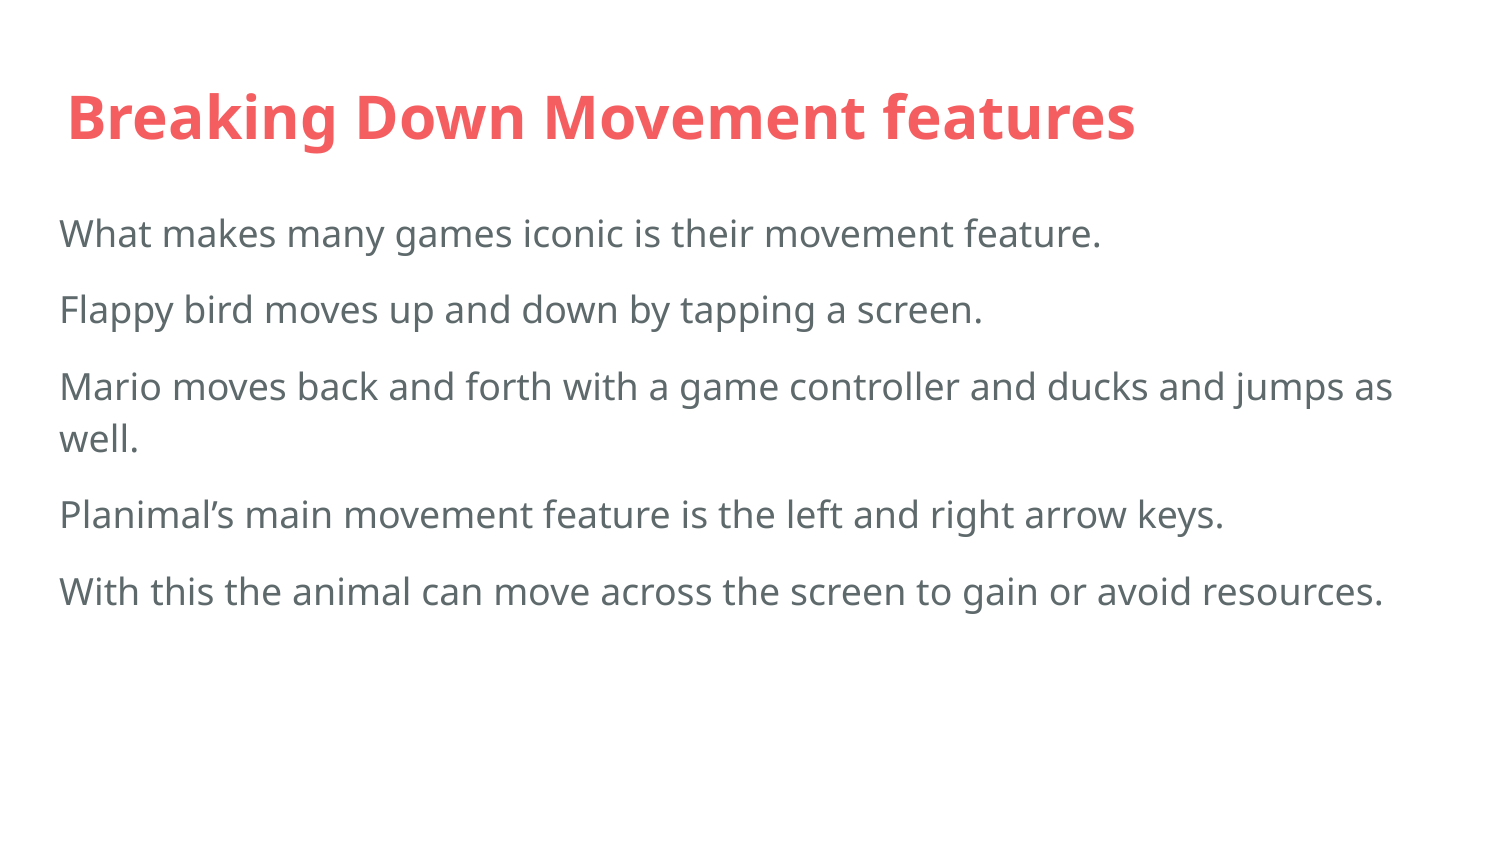

# Breaking Down Movement features
What makes many games iconic is their movement feature.
Flappy bird moves up and down by tapping a screen.
Mario moves back and forth with a game controller and ducks and jumps as well.
Planimal’s main movement feature is the left and right arrow keys.
With this the animal can move across the screen to gain or avoid resources.